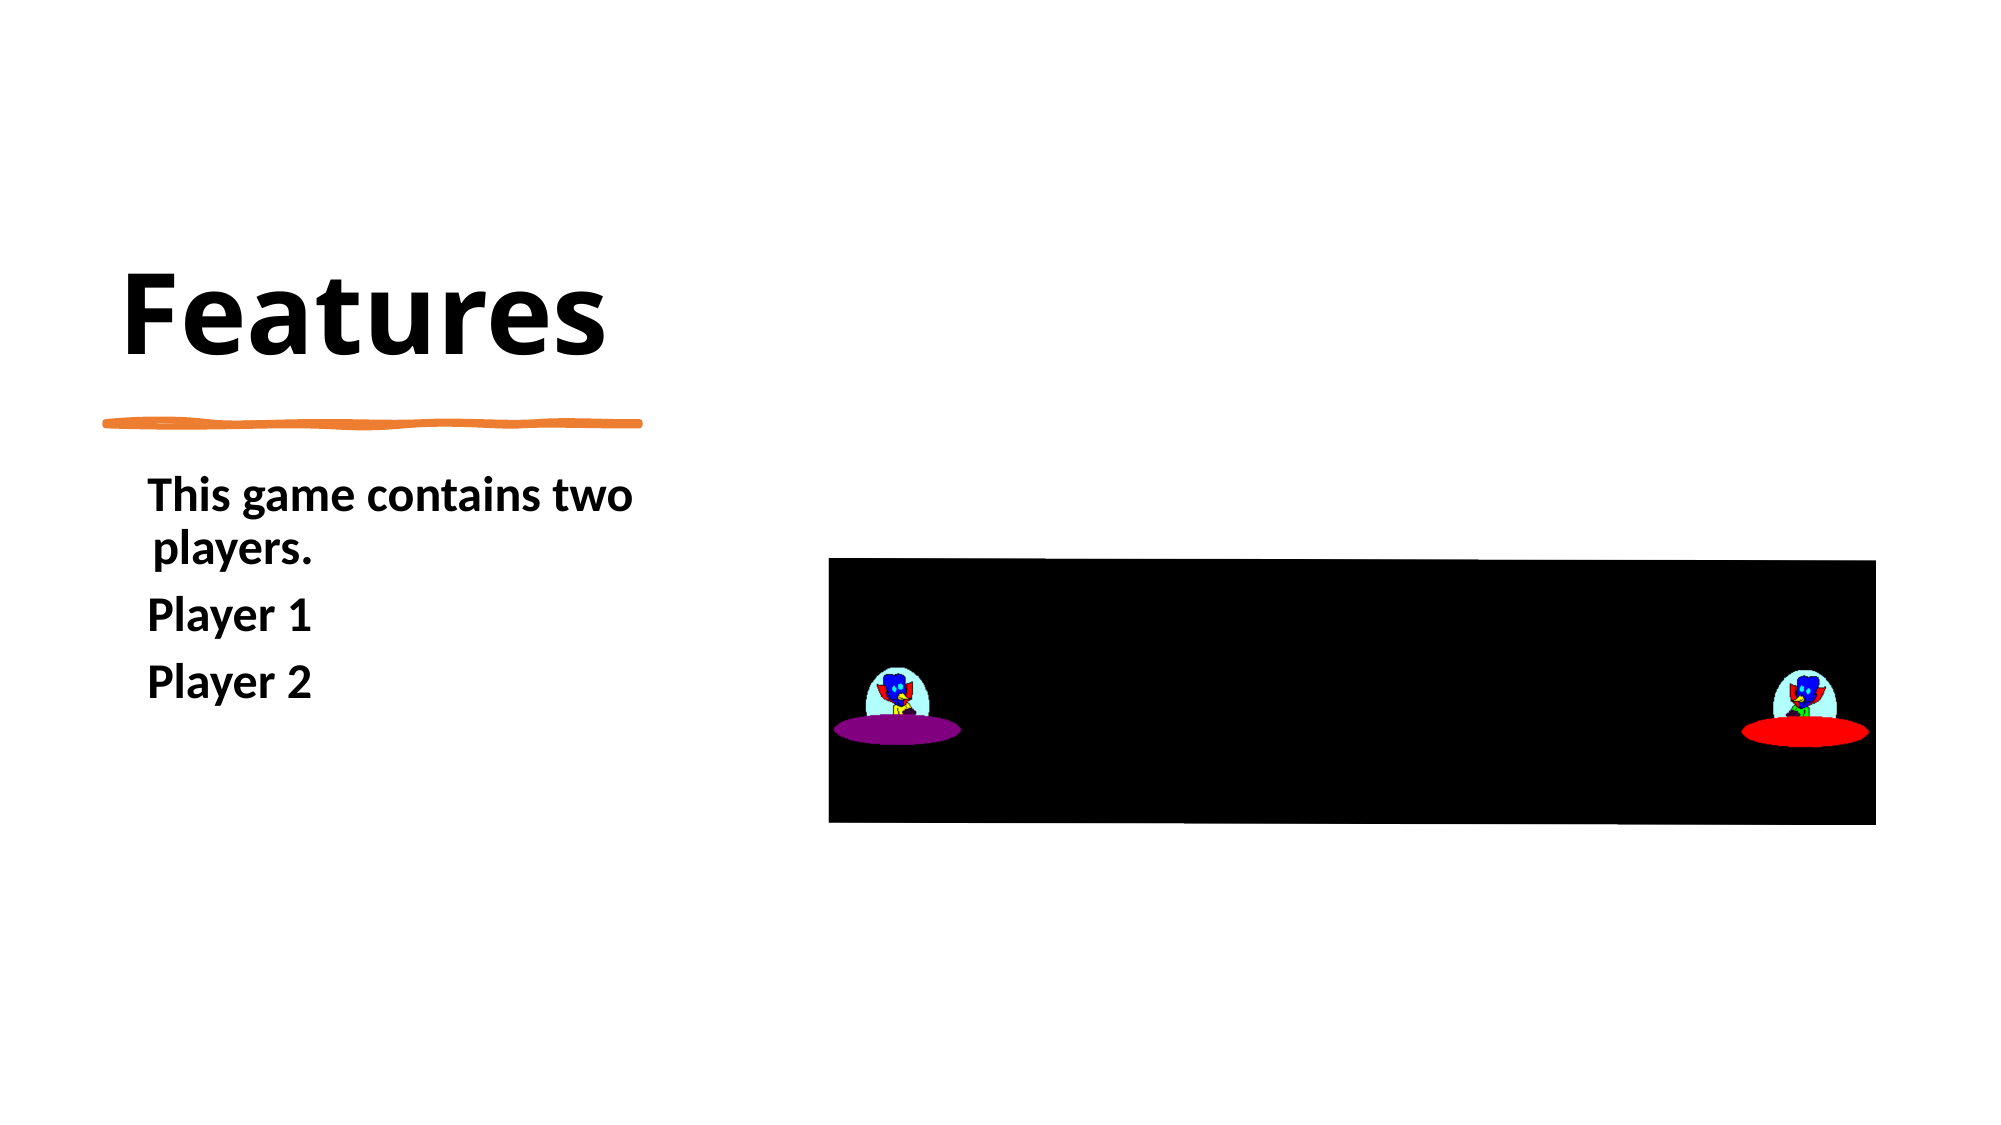

# Features
 This game contains two players.
 Player 1
 Player 2